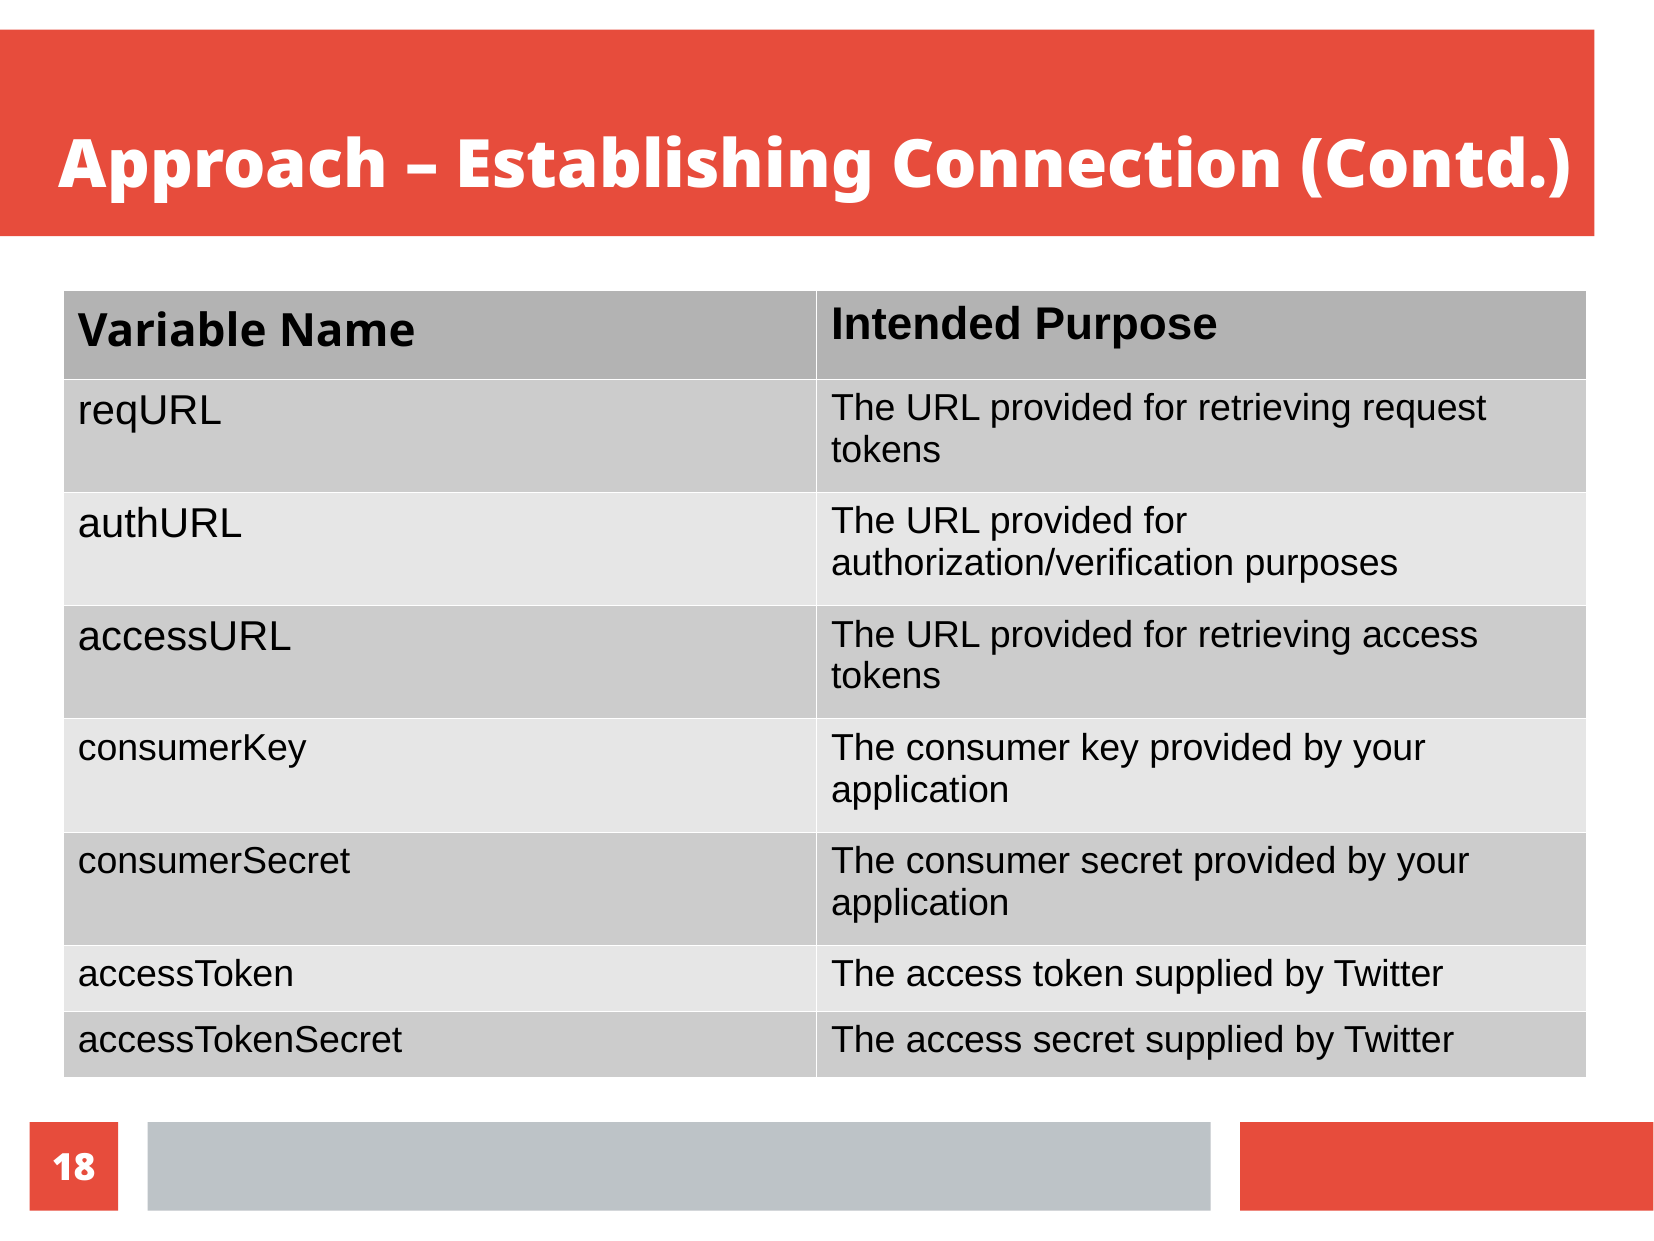

# Approach – Establishing Connection (Contd.)
| Variable Name | Intended Purpose |
| --- | --- |
| reqURL | The URL provided for retrieving request tokens |
| authURL | The URL provided for authorization/verification purposes |
| accessURL | The URL provided for retrieving access tokens |
| consumerKey | The consumer key provided by your application |
| consumerSecret | The consumer secret provided by your application |
| accessToken | The access token supplied by Twitter |
| accessTokenSecret | The access secret supplied by Twitter |
18